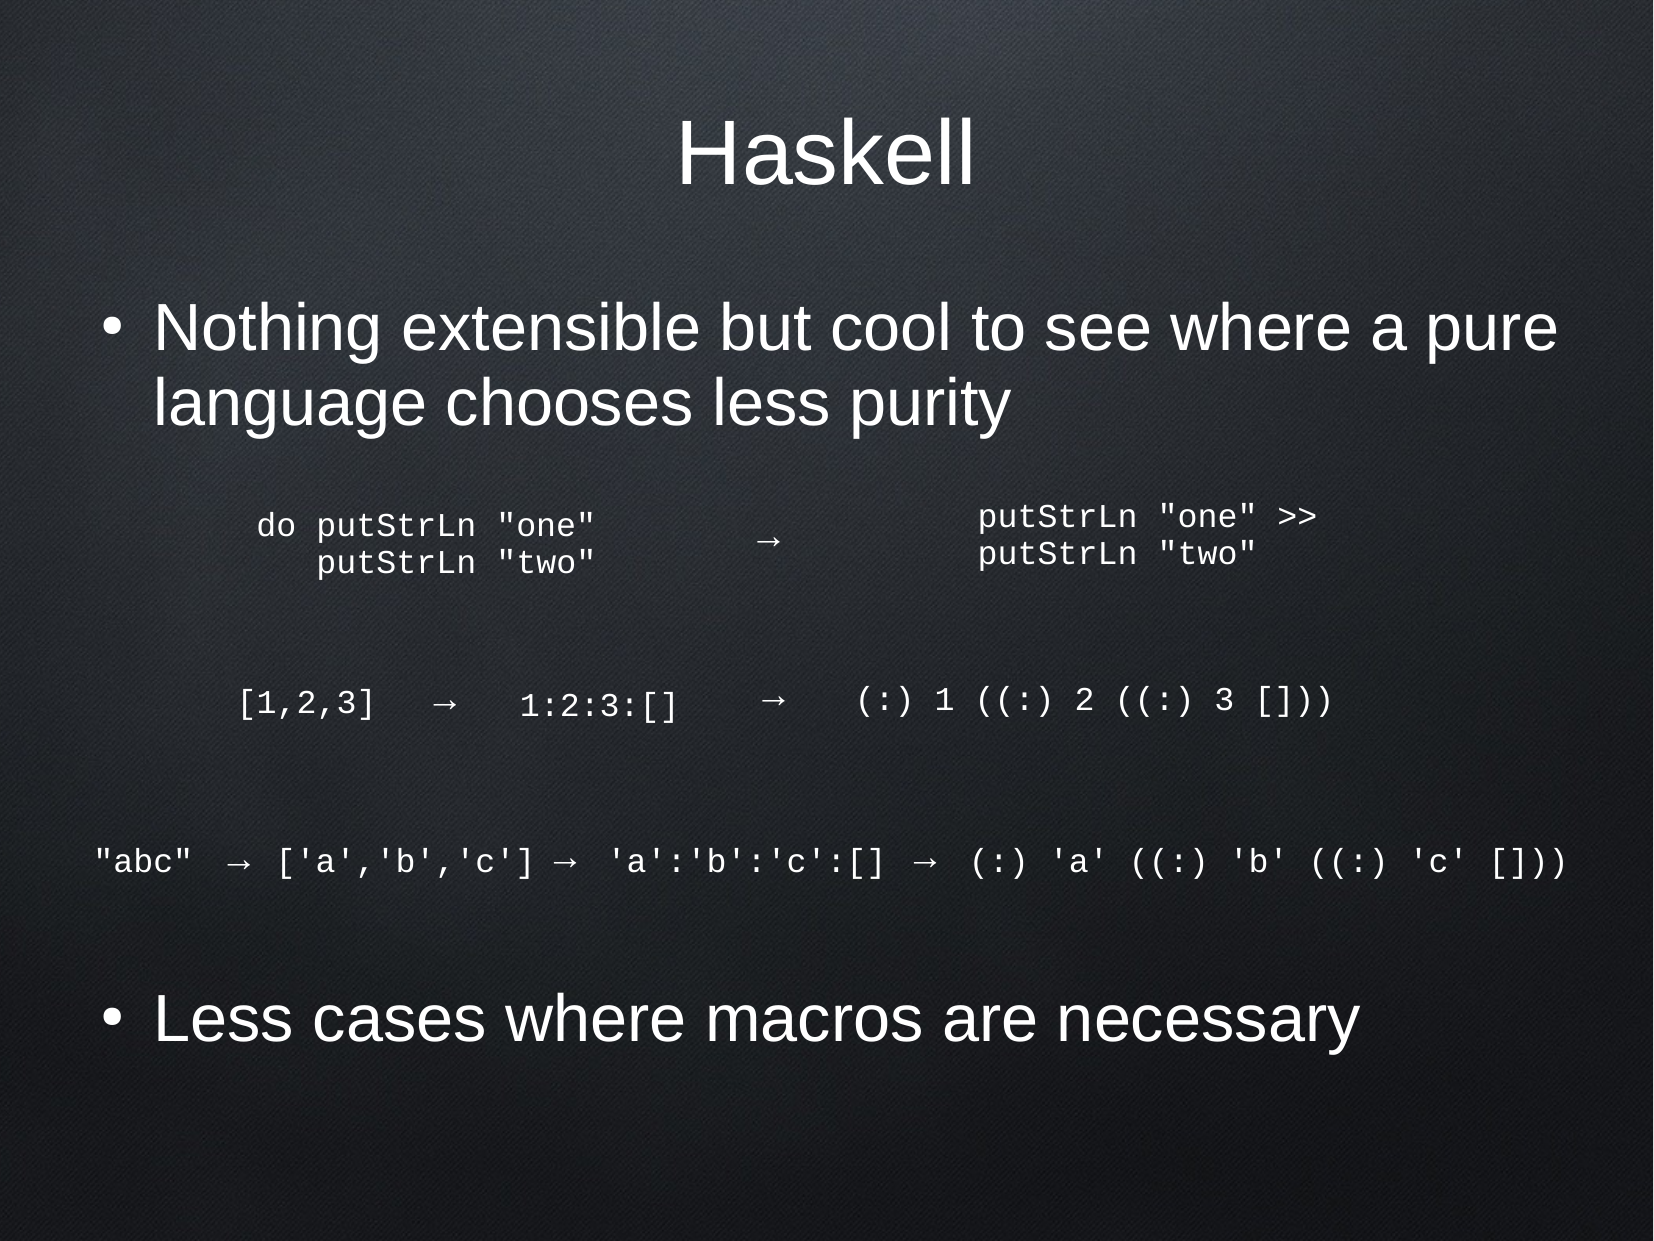

# Haskell
Nothing extensible but cool to see where a pure language chooses less purity
putStrLn "one" >>
putStrLn "two"
do putStrLn "one"
 putStrLn "two"
→
→
→
(:) 1 ((:) 2 ((:) 3 []))
[1,2,3]
1:2:3:[]
→
→
→
"abc"
['a','b','c']
'a':'b':'c':[]
(:) 'a' ((:) 'b' ((:) 'c' []))
Less cases where macros are necessary